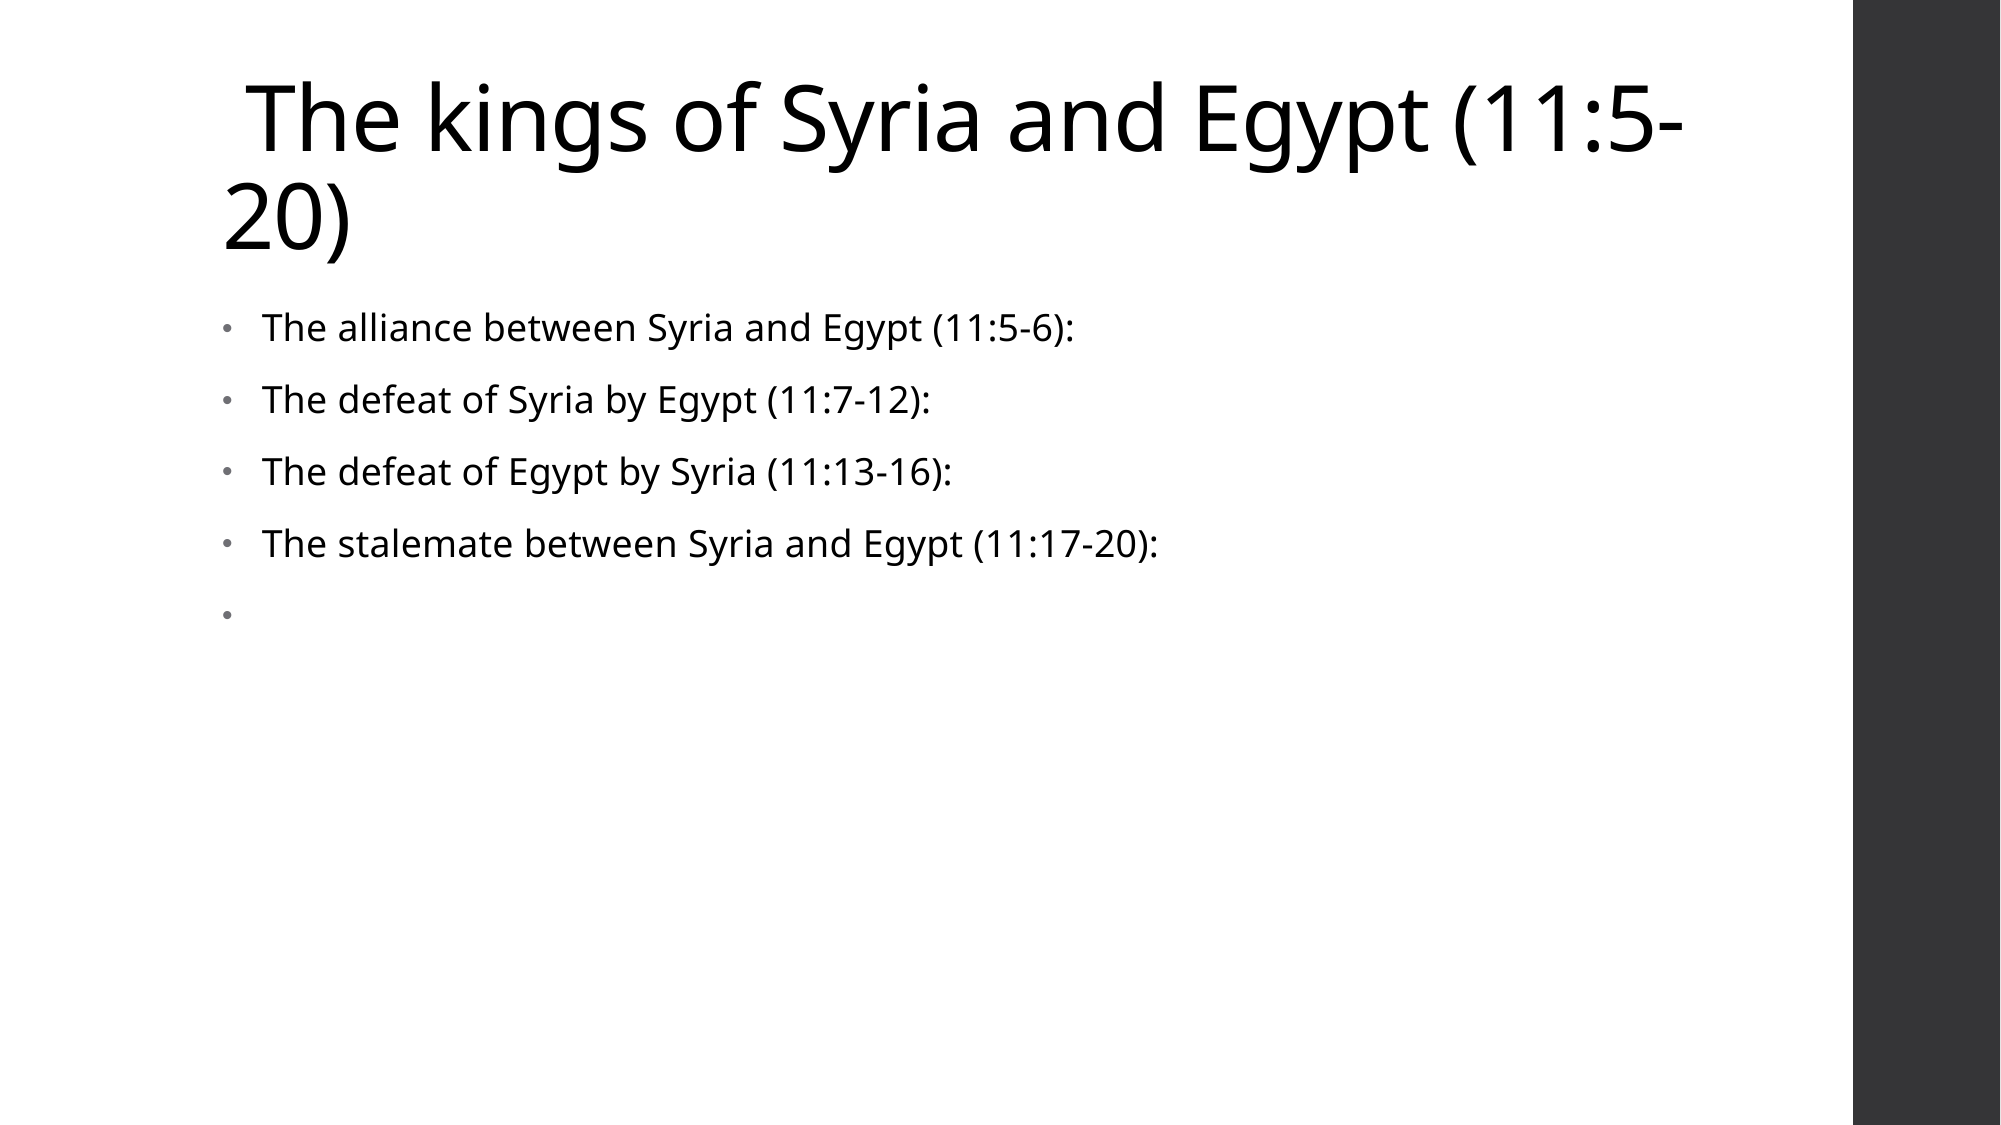

# The kings of Syria and Egypt (11:5-20)
 The alliance between Syria and Egypt (11:5-6):
 The defeat of Syria by Egypt (11:7-12):
 The defeat of Egypt by Syria (11:13-16):
 The stalemate between Syria and Egypt (11:17-20):